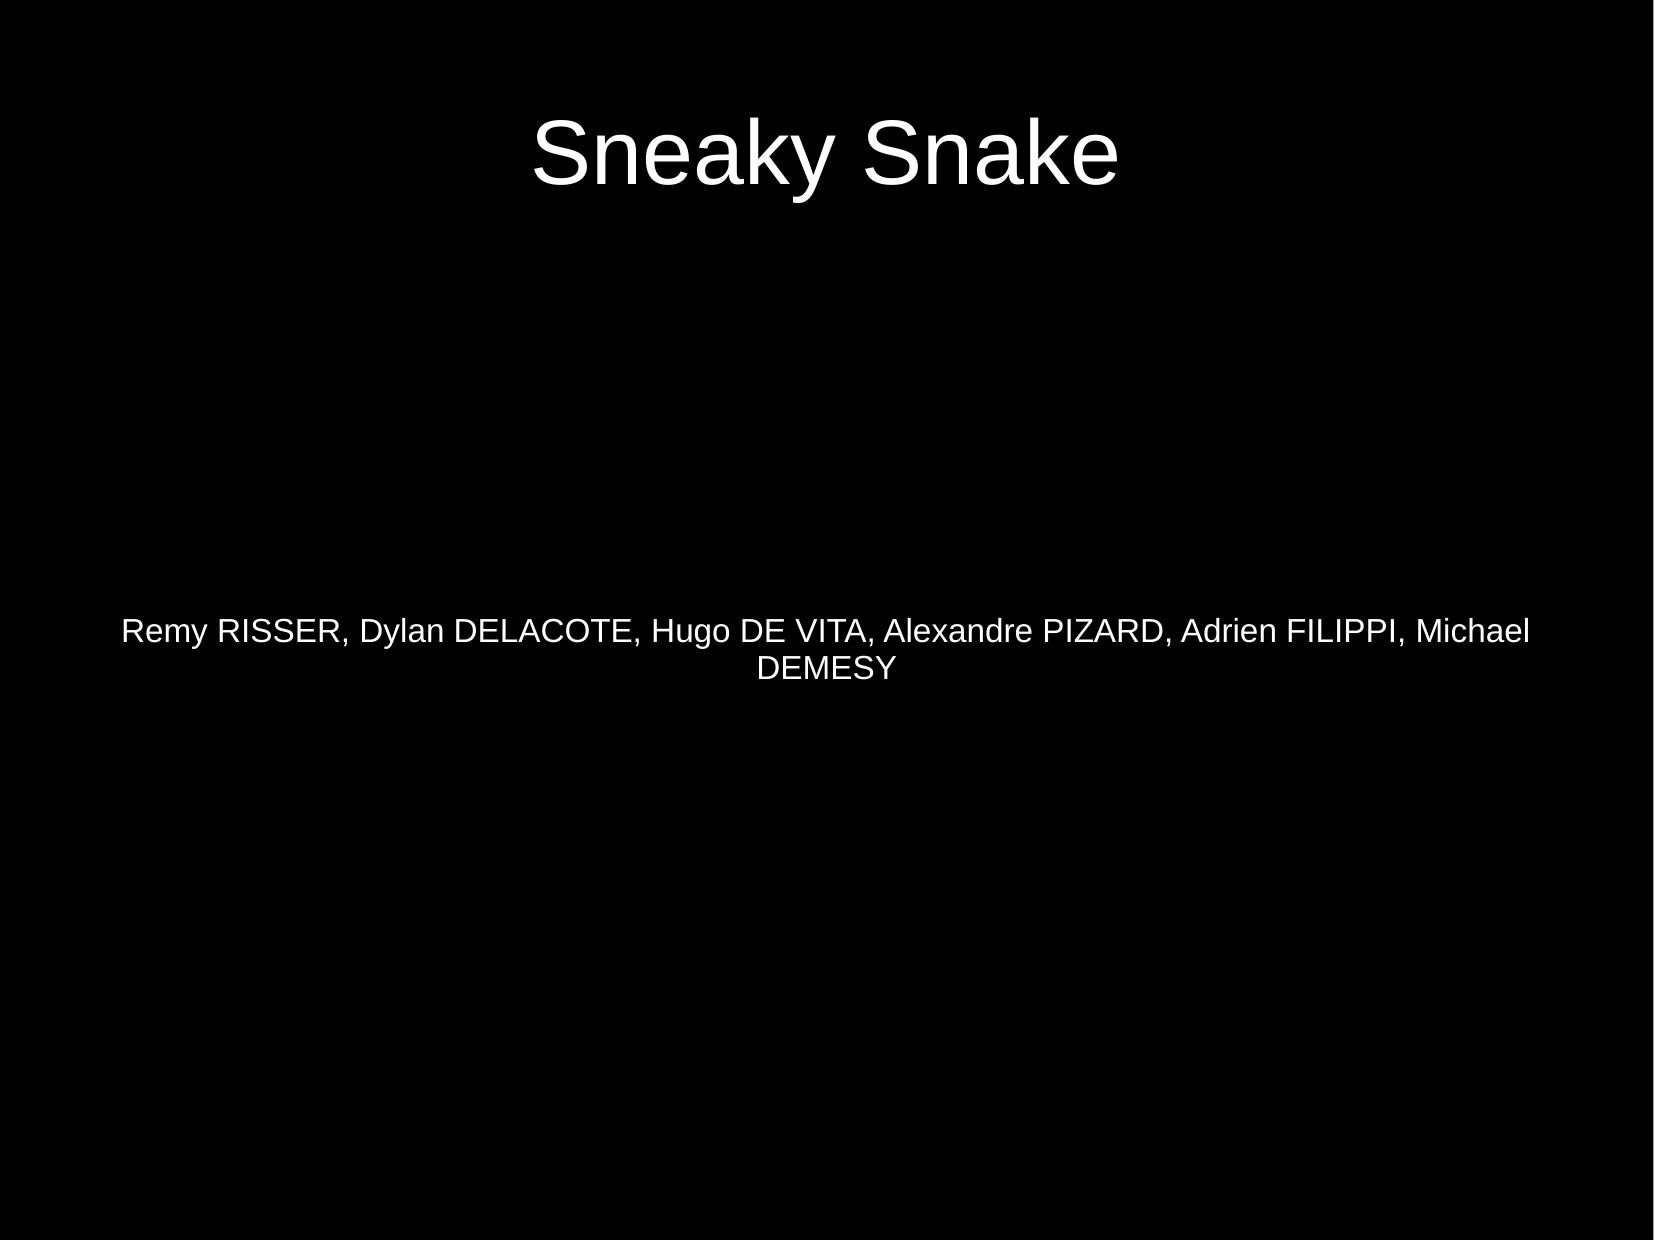

# Sneaky Snake
Remy RISSER, Dylan DELACOTE, Hugo DE VITA, Alexandre PIZARD, Adrien FILIPPI, Michael DEMESY
1